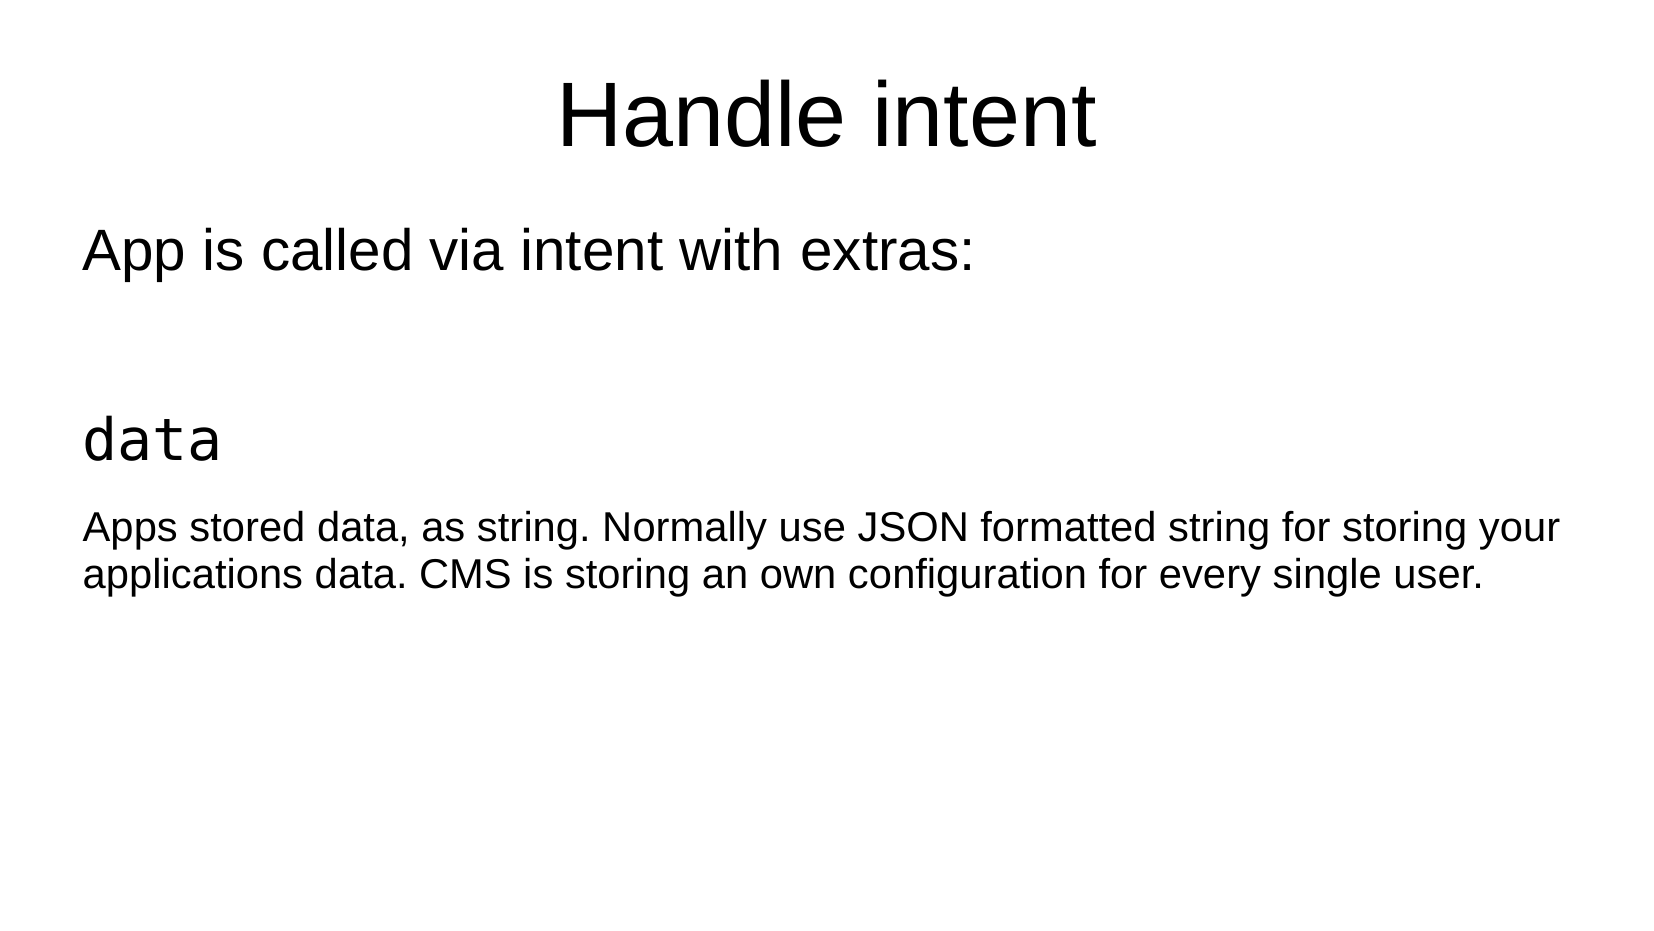

# Handle intent
App is called via intent with extras:
data
Apps stored data, as string. Normally use JSON formatted string for storing your applications data. CMS is storing an own configuration for every single user.